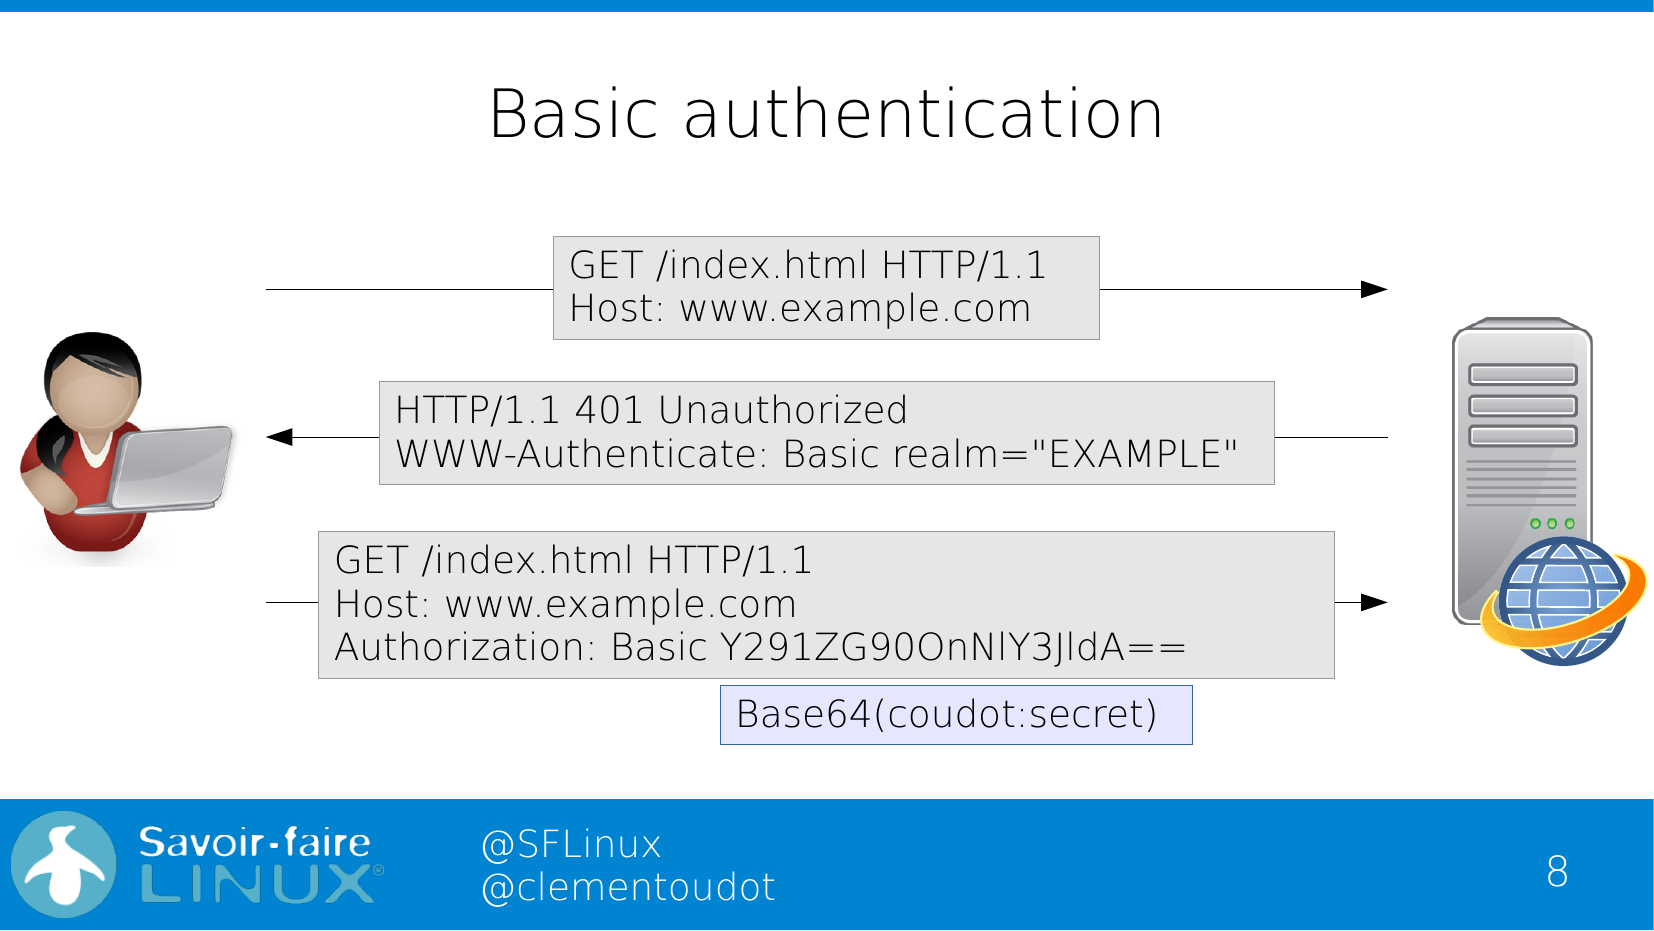

# Basic authentication
GET /index.html HTTP/1.1
Host: www.example.com
HTTP/1.1 401 Unauthorized
WWW-Authenticate: Basic realm="EXAMPLE"
GET /index.html HTTP/1.1
Host: www.example.com
Authorization: Basic Y291ZG90OnNlY3JldA==
Base64(coudot:secret)
8